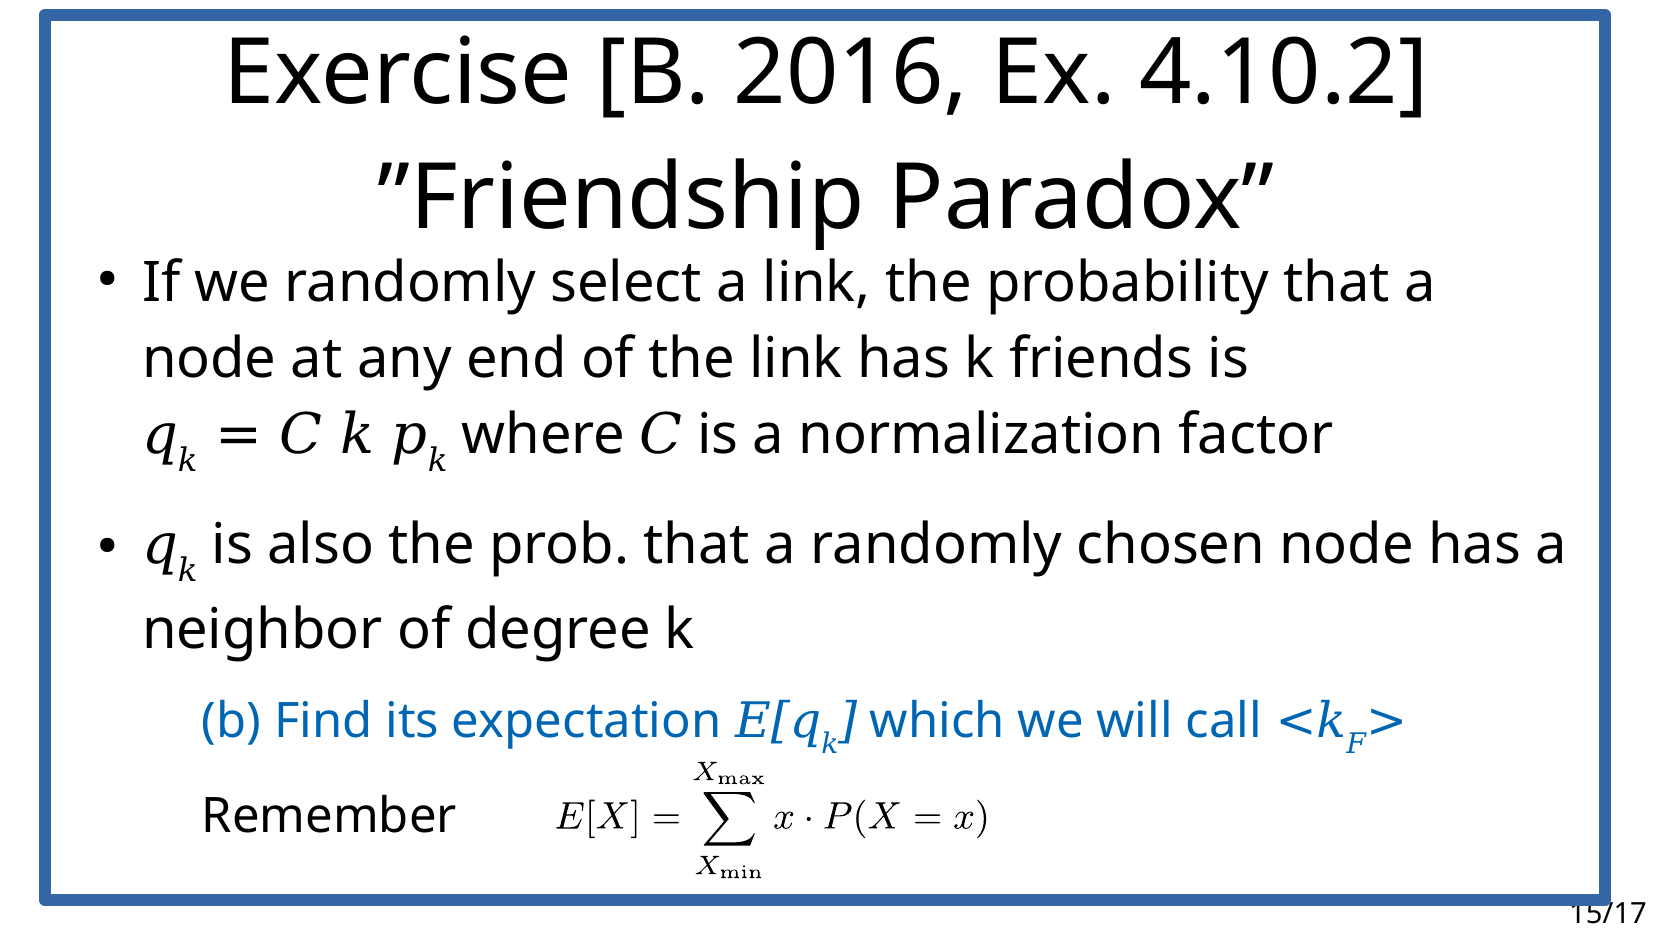

# Exercise [B. 2016, Ex. 4.10.2] ”Friendship Paradox”
If we randomly select a link, the probability that a node at any end of the link has k friends is
qk = C k pk where C is a normalization factor
qk is also the prob. that a randomly chosen node has a neighbor of degree k
(b) Find its expectation E[qk] which we will call <kF>
Remember
15